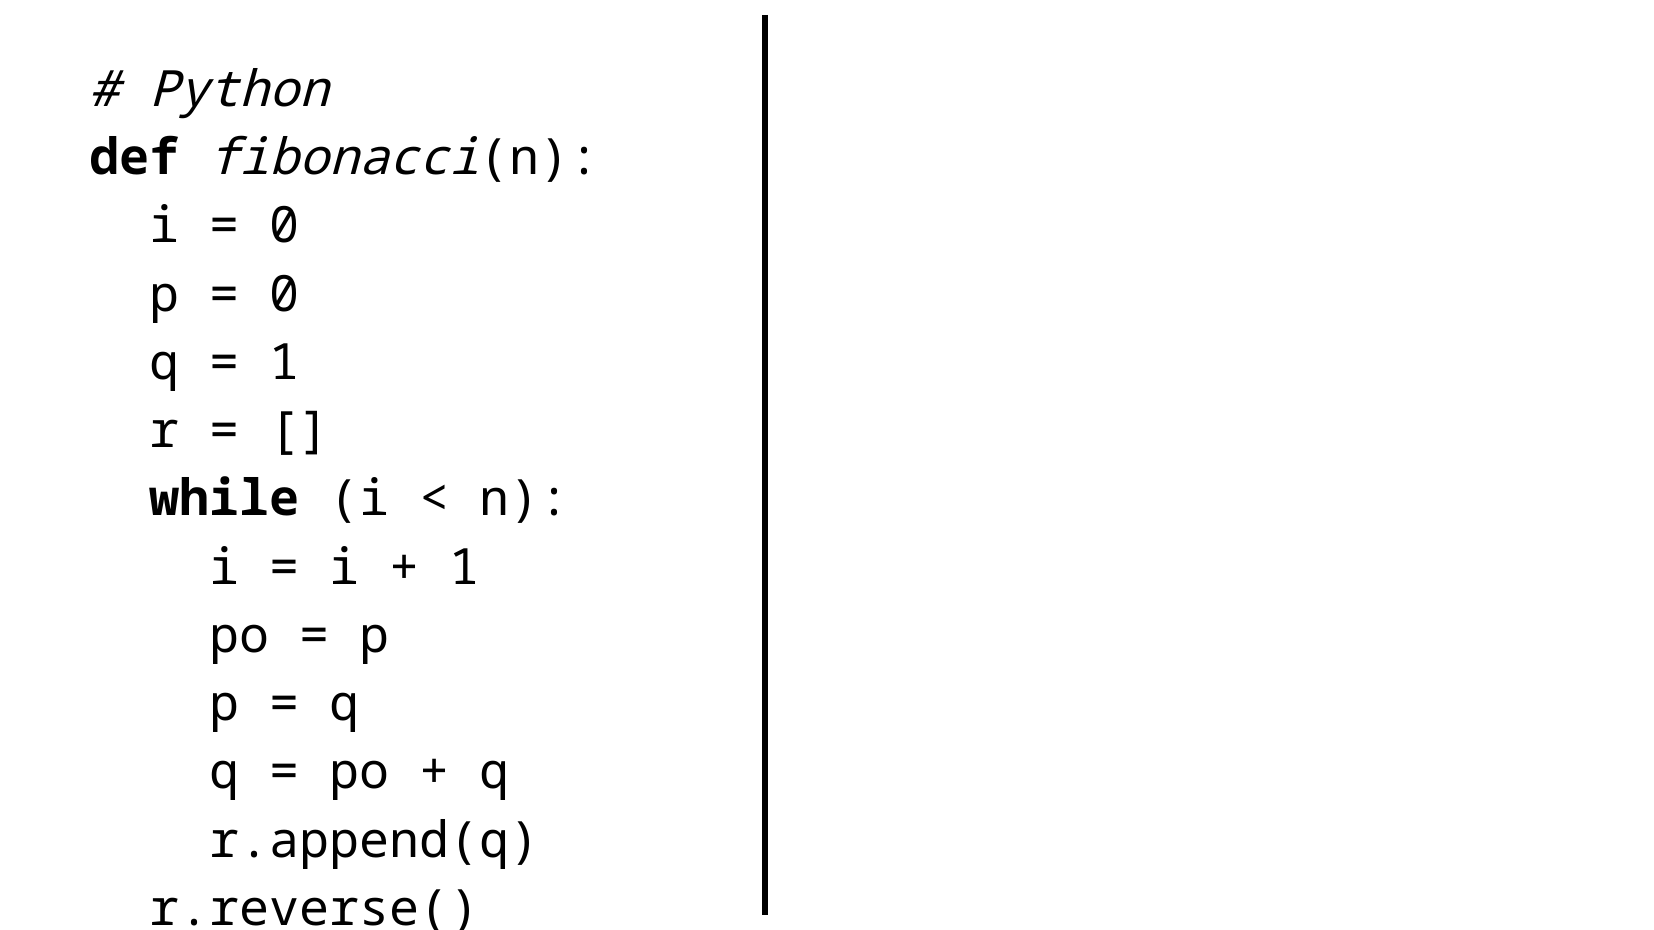

# Python
def fibonacci(n):
 i = 0
 p = 0
 q = 1
 r = []
 while (i < n):
 i = i + 1
 po = p
 p = q
 q = po + q
 r.append(q)
 r.reverse()
 return r